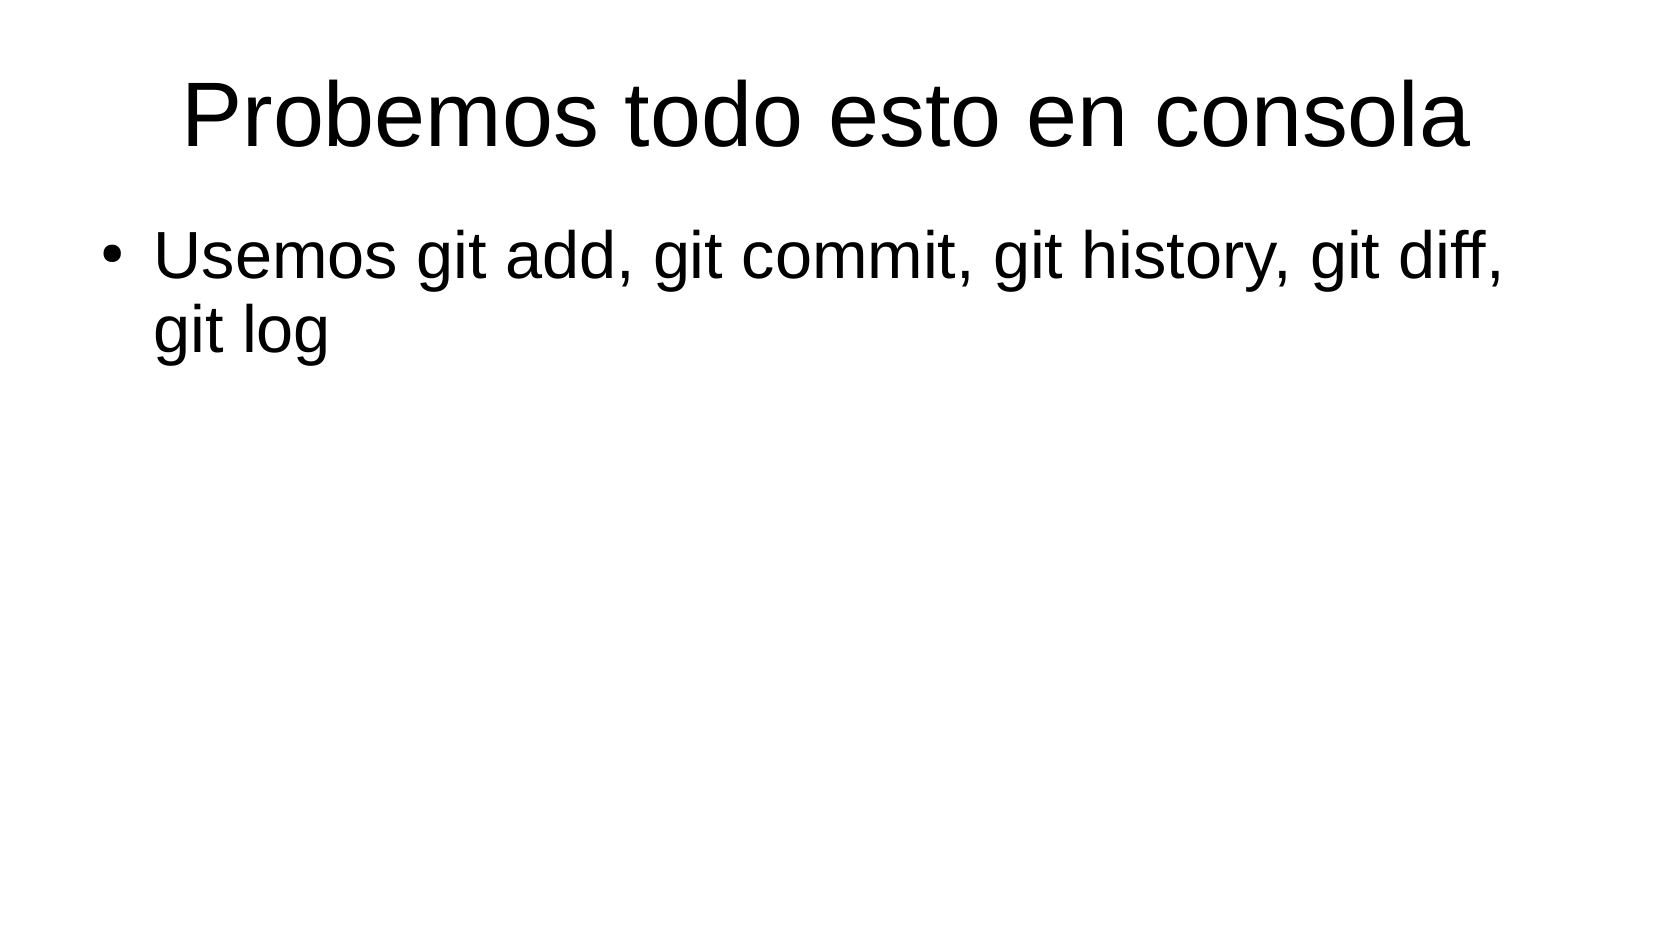

# Probemos todo esto en consola
Usemos git add, git commit, git history, git diff, git log